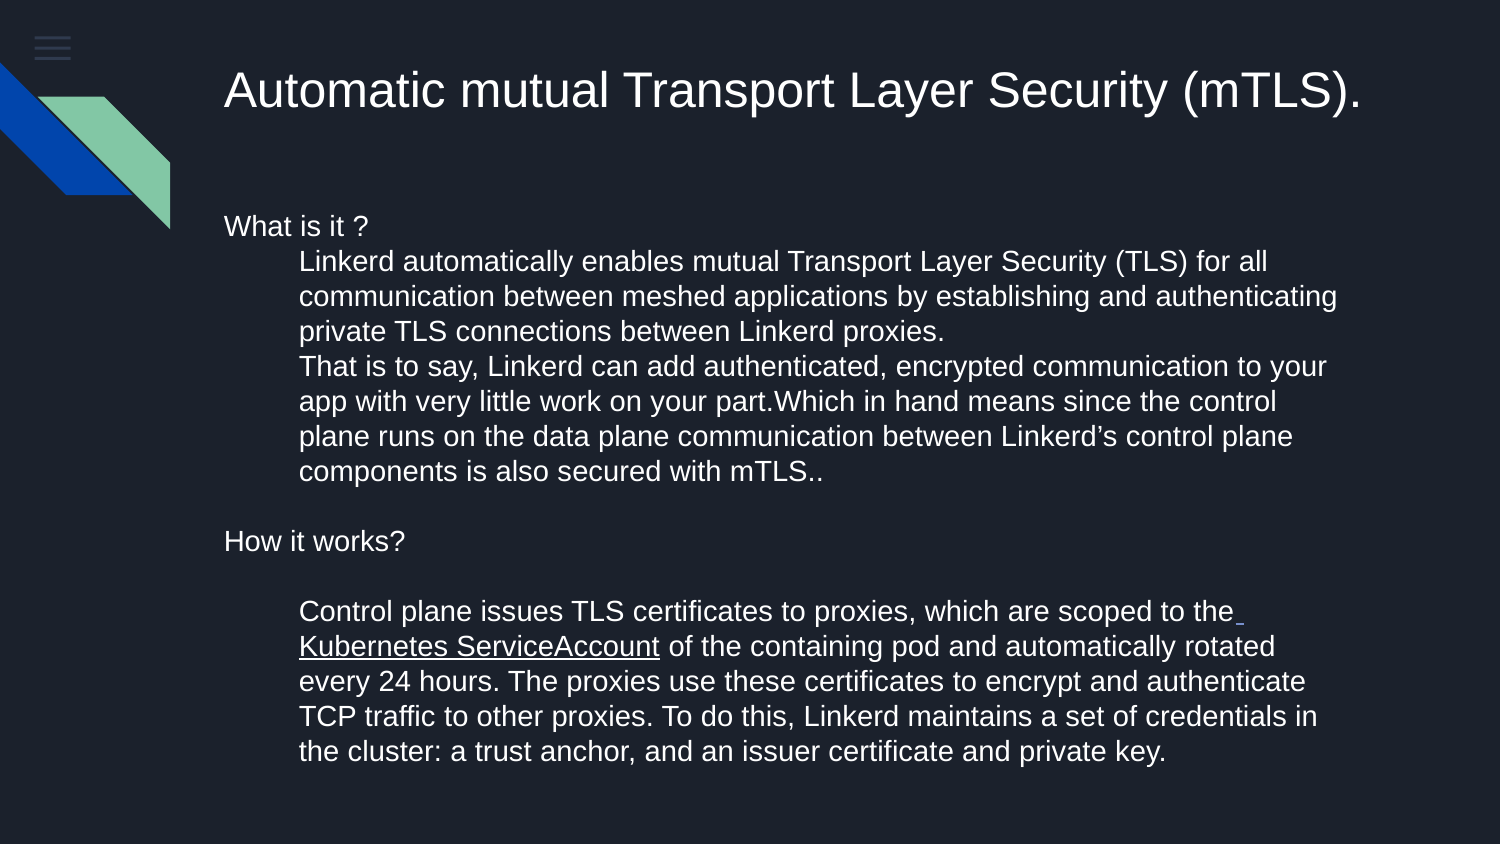

Automatic mutual Transport Layer Security (mTLS).
What is it ?
Linkerd automatically enables mutual Transport Layer Security (TLS) for all communication between meshed applications by establishing and authenticating private TLS connections between Linkerd proxies.
That is to say, Linkerd can add authenticated, encrypted communication to your app with very little work on your part.Which in hand means since the control plane runs on the data plane communication between Linkerd’s control plane components is also secured with mTLS..
How it works?
Control plane issues TLS certificates to proxies, which are scoped to the Kubernetes ServiceAccount of the containing pod and automatically rotated every 24 hours. The proxies use these certificates to encrypt and authenticate TCP traffic to other proxies. To do this, Linkerd maintains a set of credentials in the cluster: a trust anchor, and an issuer certificate and private key.